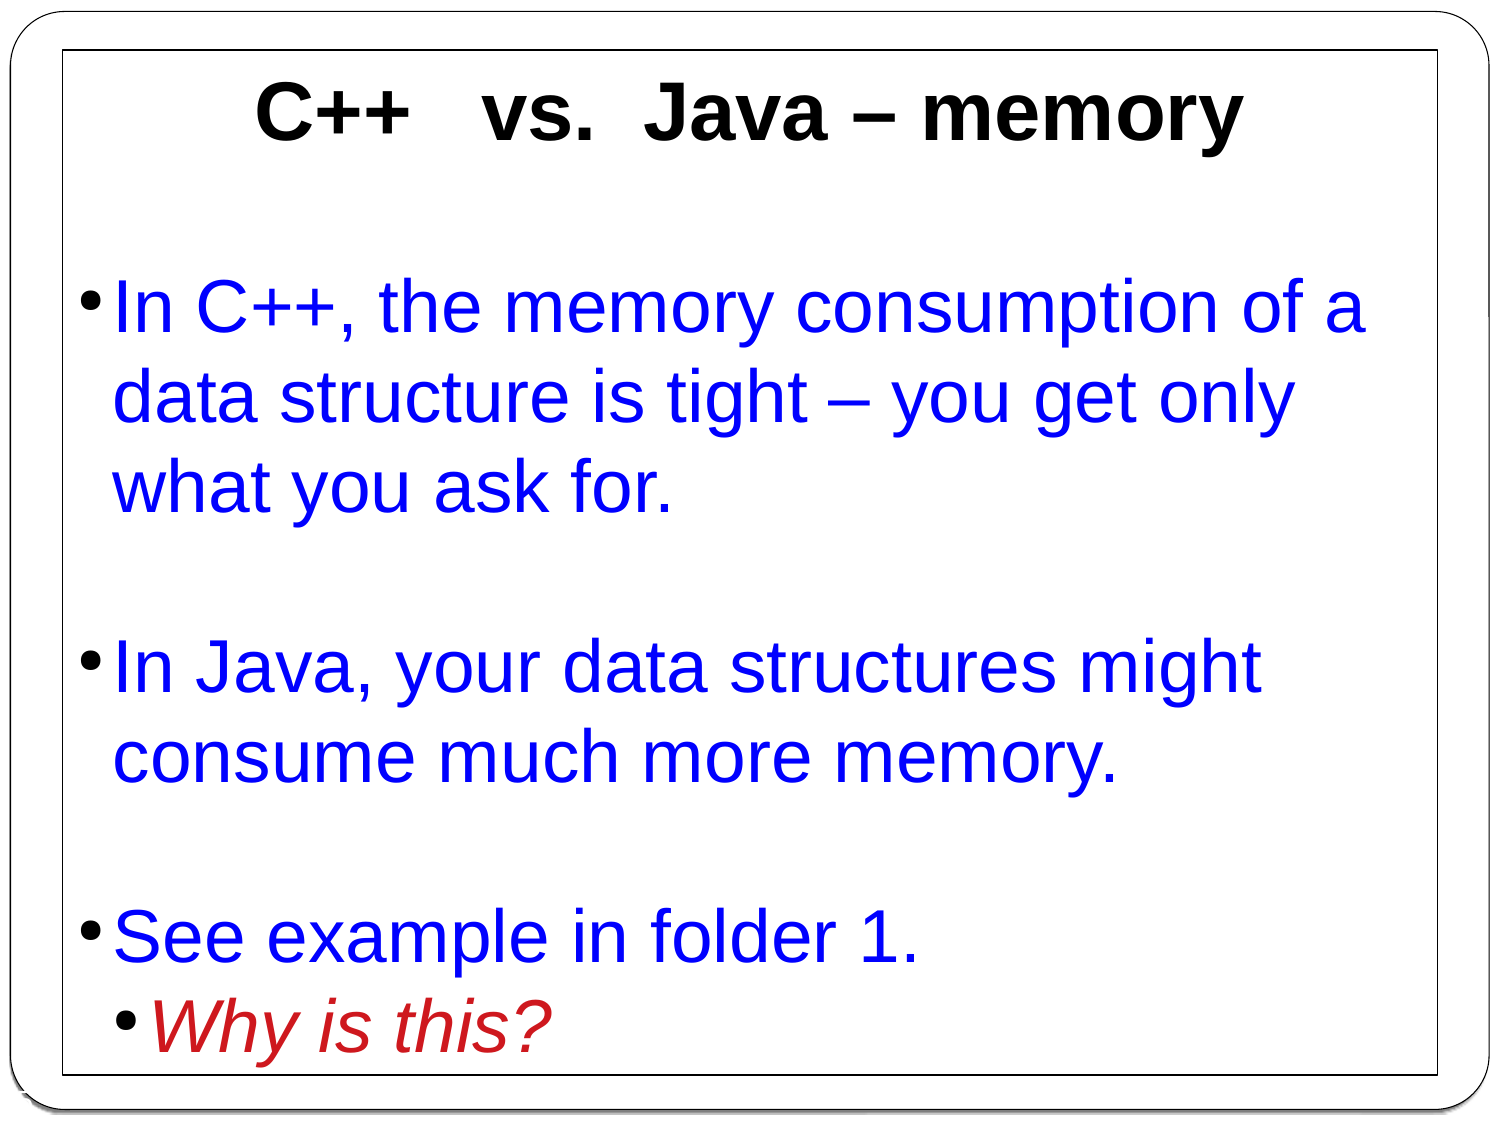

C++ vs. Java – memory
In C++, the memory consumption of a data structure is tight – you get only what you ask for.
In Java, your data structures might consume much more memory.
See example in folder 1.
Why is this?